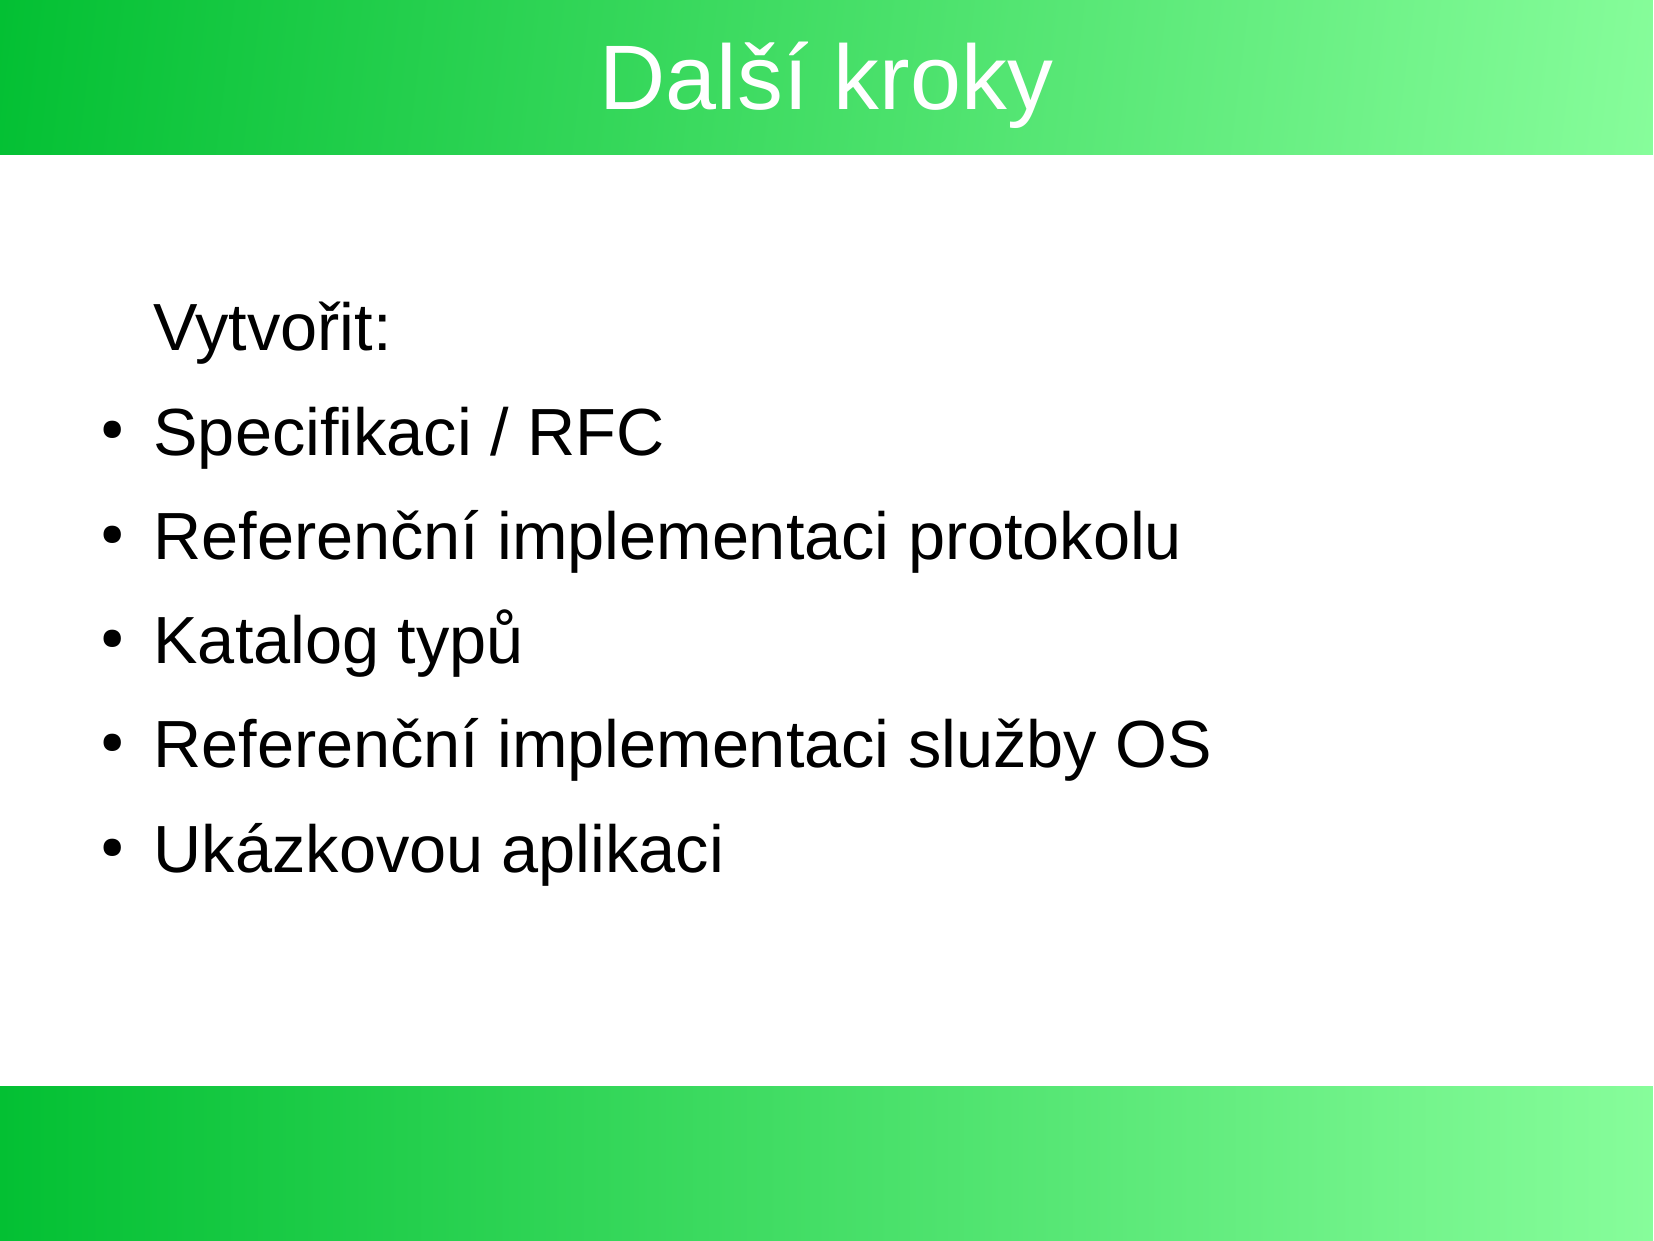

# Další kroky
Vytvořit:
Specifikaci / RFC
Referenční implementaci protokolu
Katalog typů
Referenční implementaci služby OS
Ukázkovou aplikaci